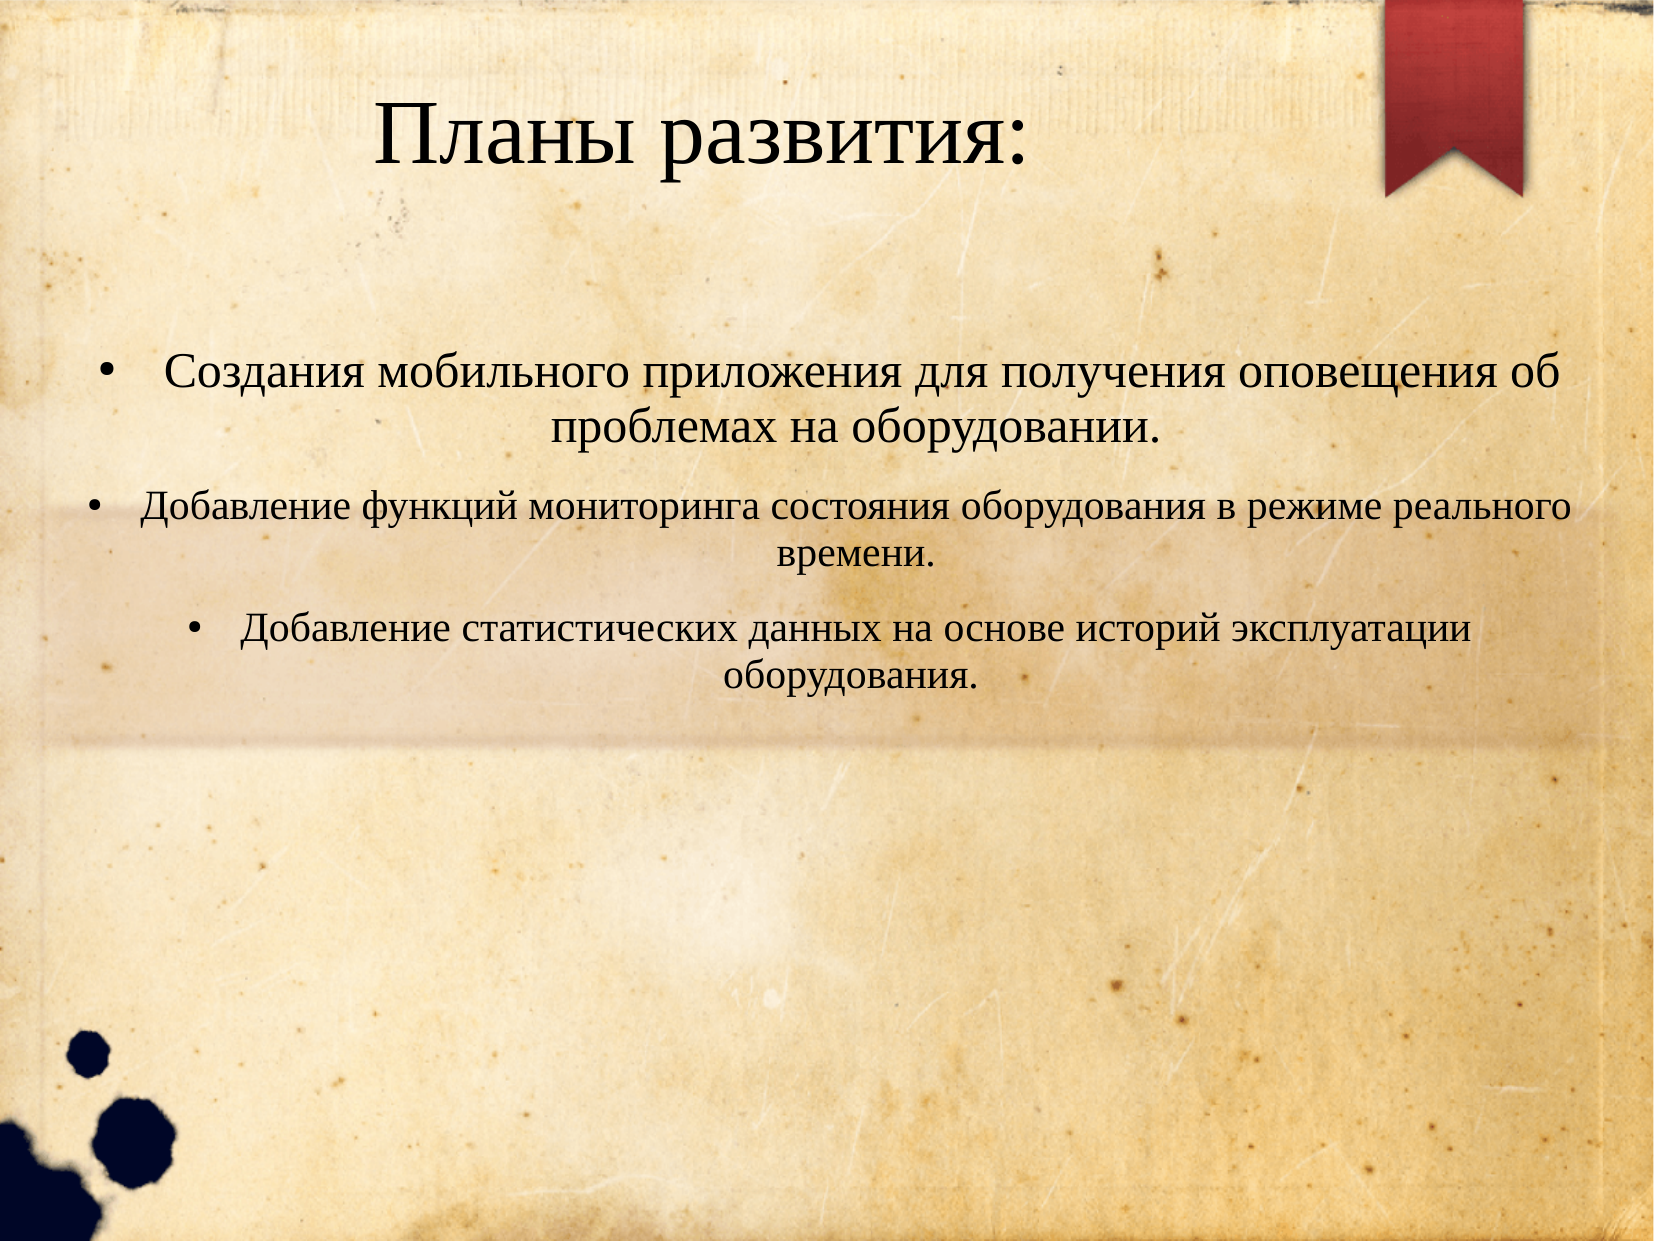

# Планы развития:
 Создания мобильного приложения для получения оповещения об проблемах на оборудовании.
Добавление функций мониторинга состояния оборудования в режиме реального времени.
Добавление статистических данных на основе историй эксплуатации оборудования.